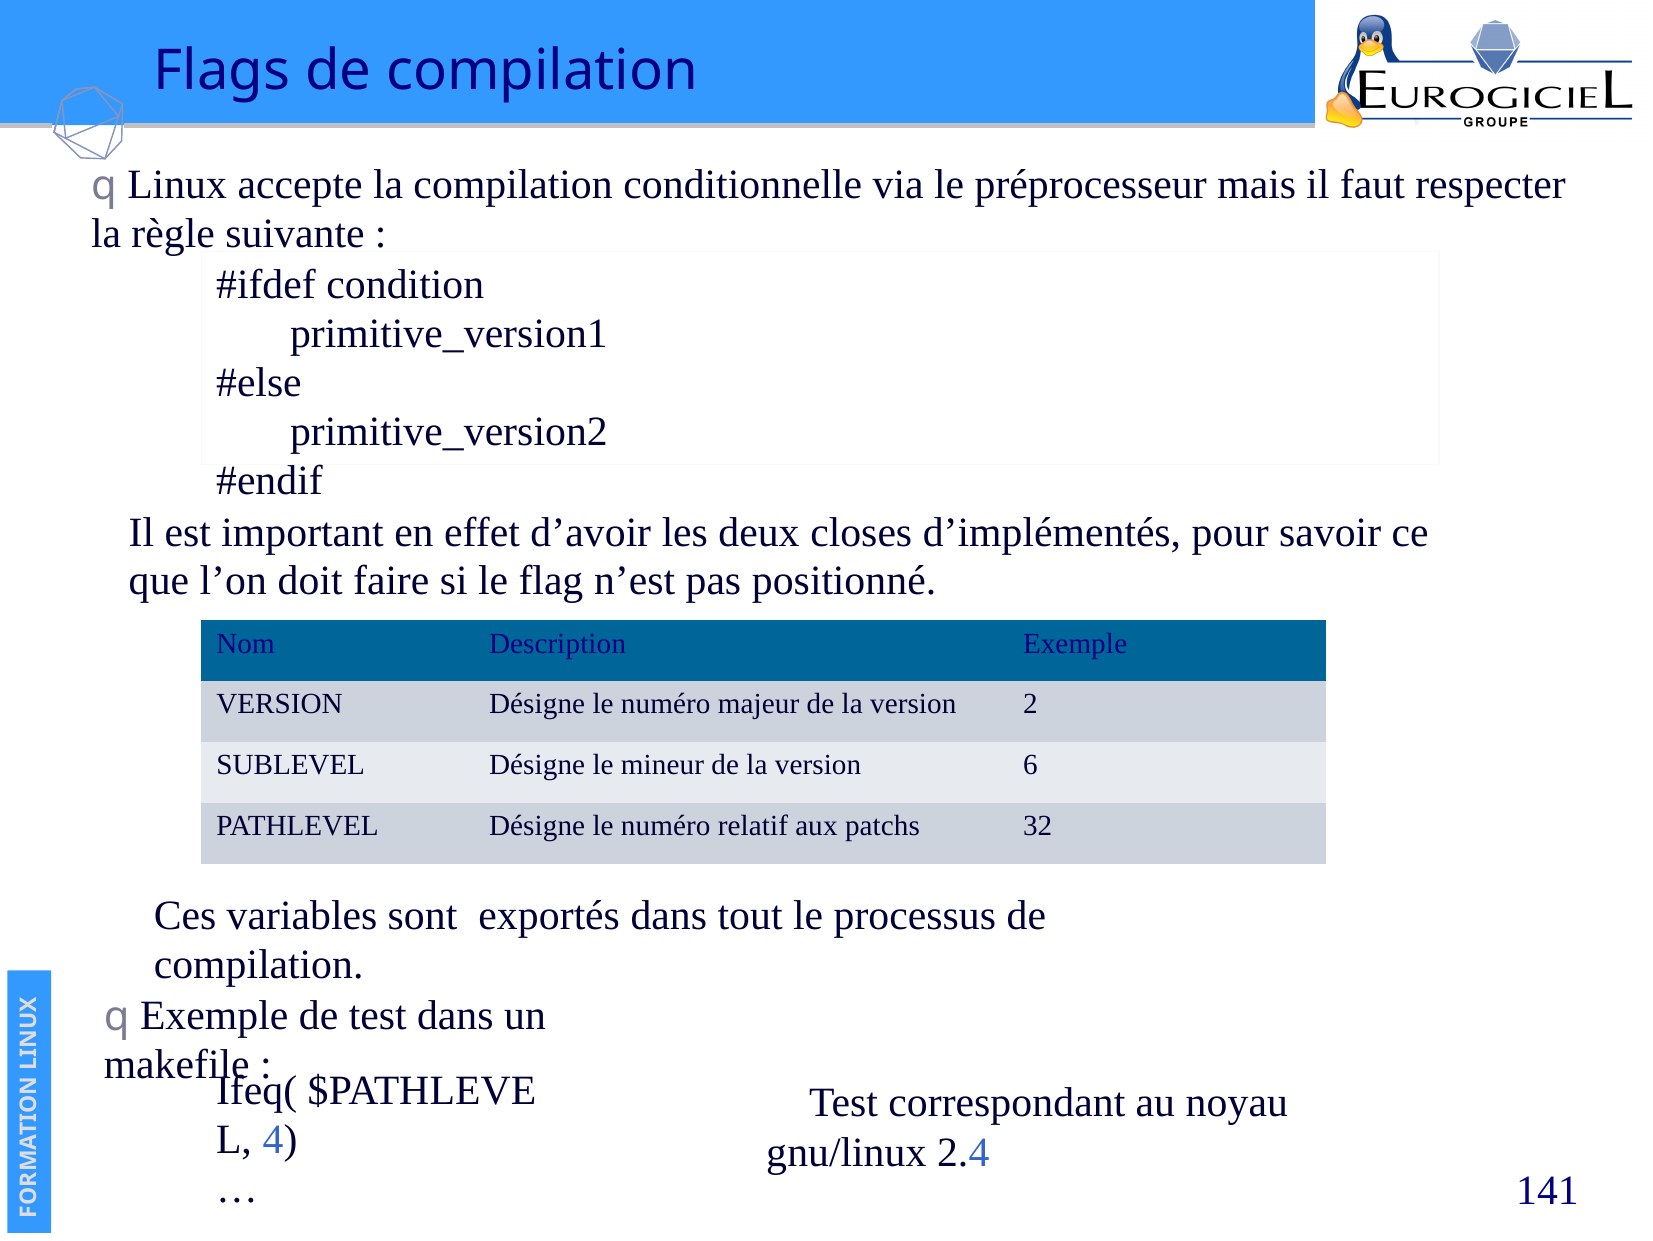

# Flags de compilation
 Linux accepte la compilation conditionnelle via le préprocesseur mais il faut respecter la règle suivante :
#ifdef condition
	primitive_version1
#else
	primitive_version2
#endif
Il est important en effet d’avoir les deux closes d’implémentés, pour savoir ce que l’on doit faire si le flag n’est pas positionné.
| Nom | Description | Exemple |
| --- | --- | --- |
| VERSION | Désigne le numéro majeur de la version | 2 |
| SUBLEVEL | Désigne le mineur de la version | 6 |
| PATHLEVEL | Désigne le numéro relatif aux patchs | 32 |
Ces variables sont exportés dans tout le processus de compilation.
 Exemple de test dans un makefile :
Ifeq( $PATHLEVEL, 4)
…
 Test correspondant au noyau gnu/linux 2.4